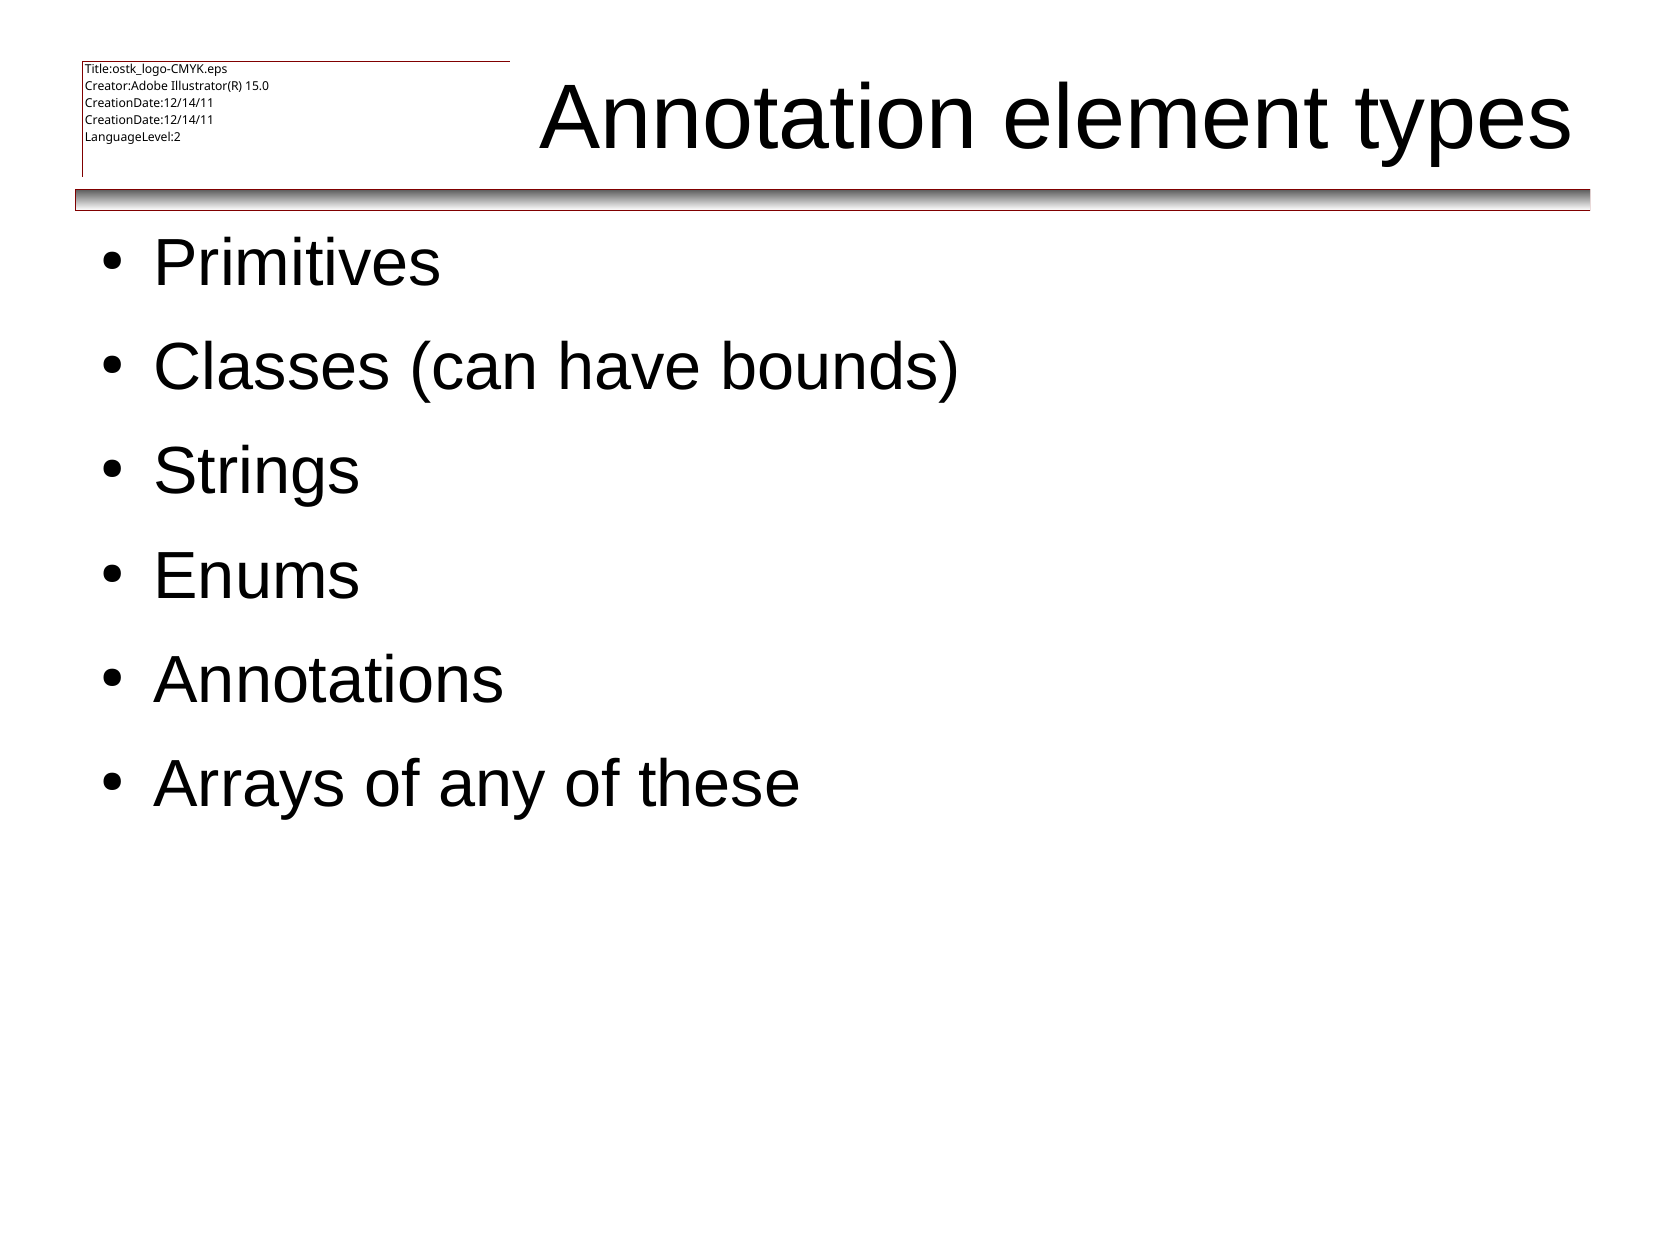

# Annotation element types
Primitives
Classes (can have bounds)
Strings
Enums
Annotations
Arrays of any of these